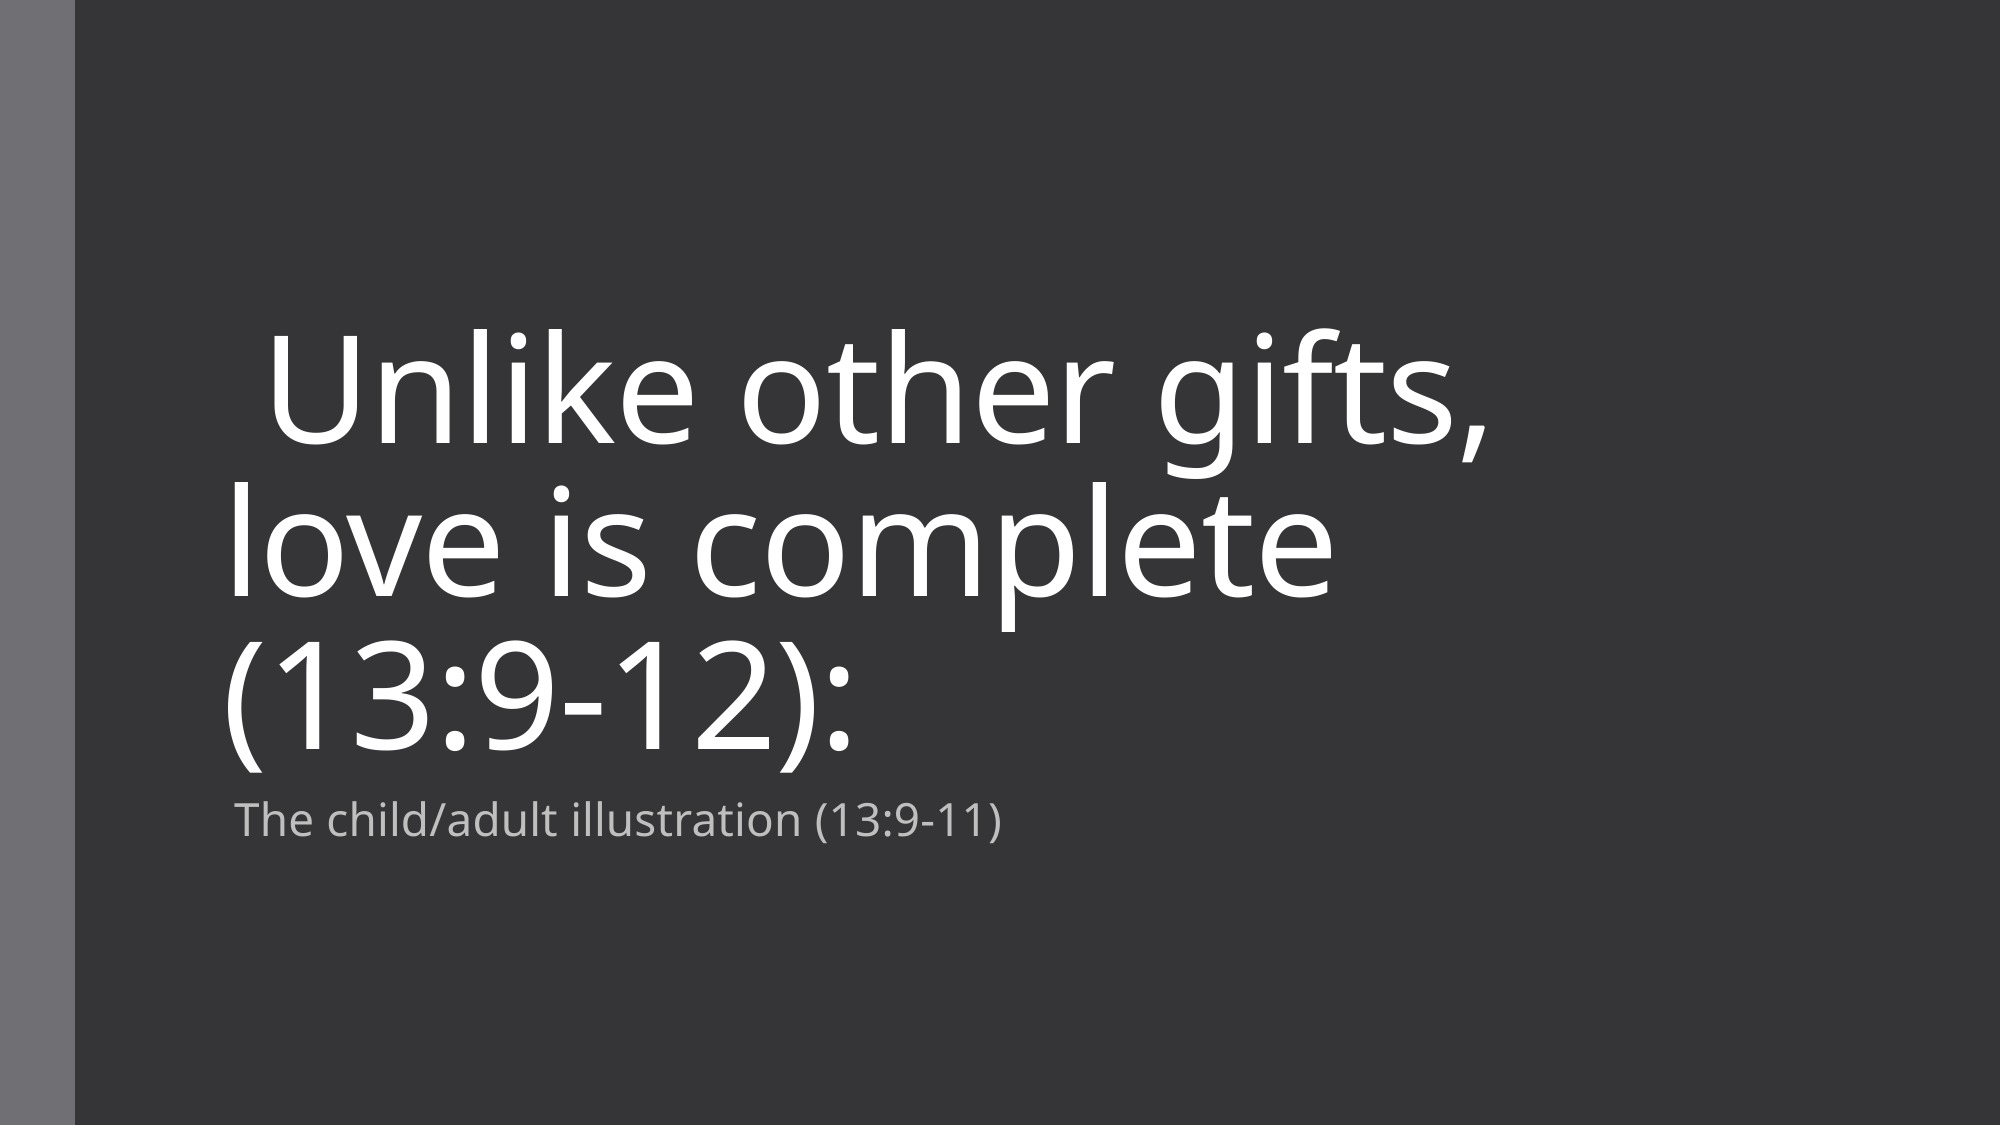

# Unlike other gifts, love is complete (13:9-12):
 The child/adult illustration (13:9-11)